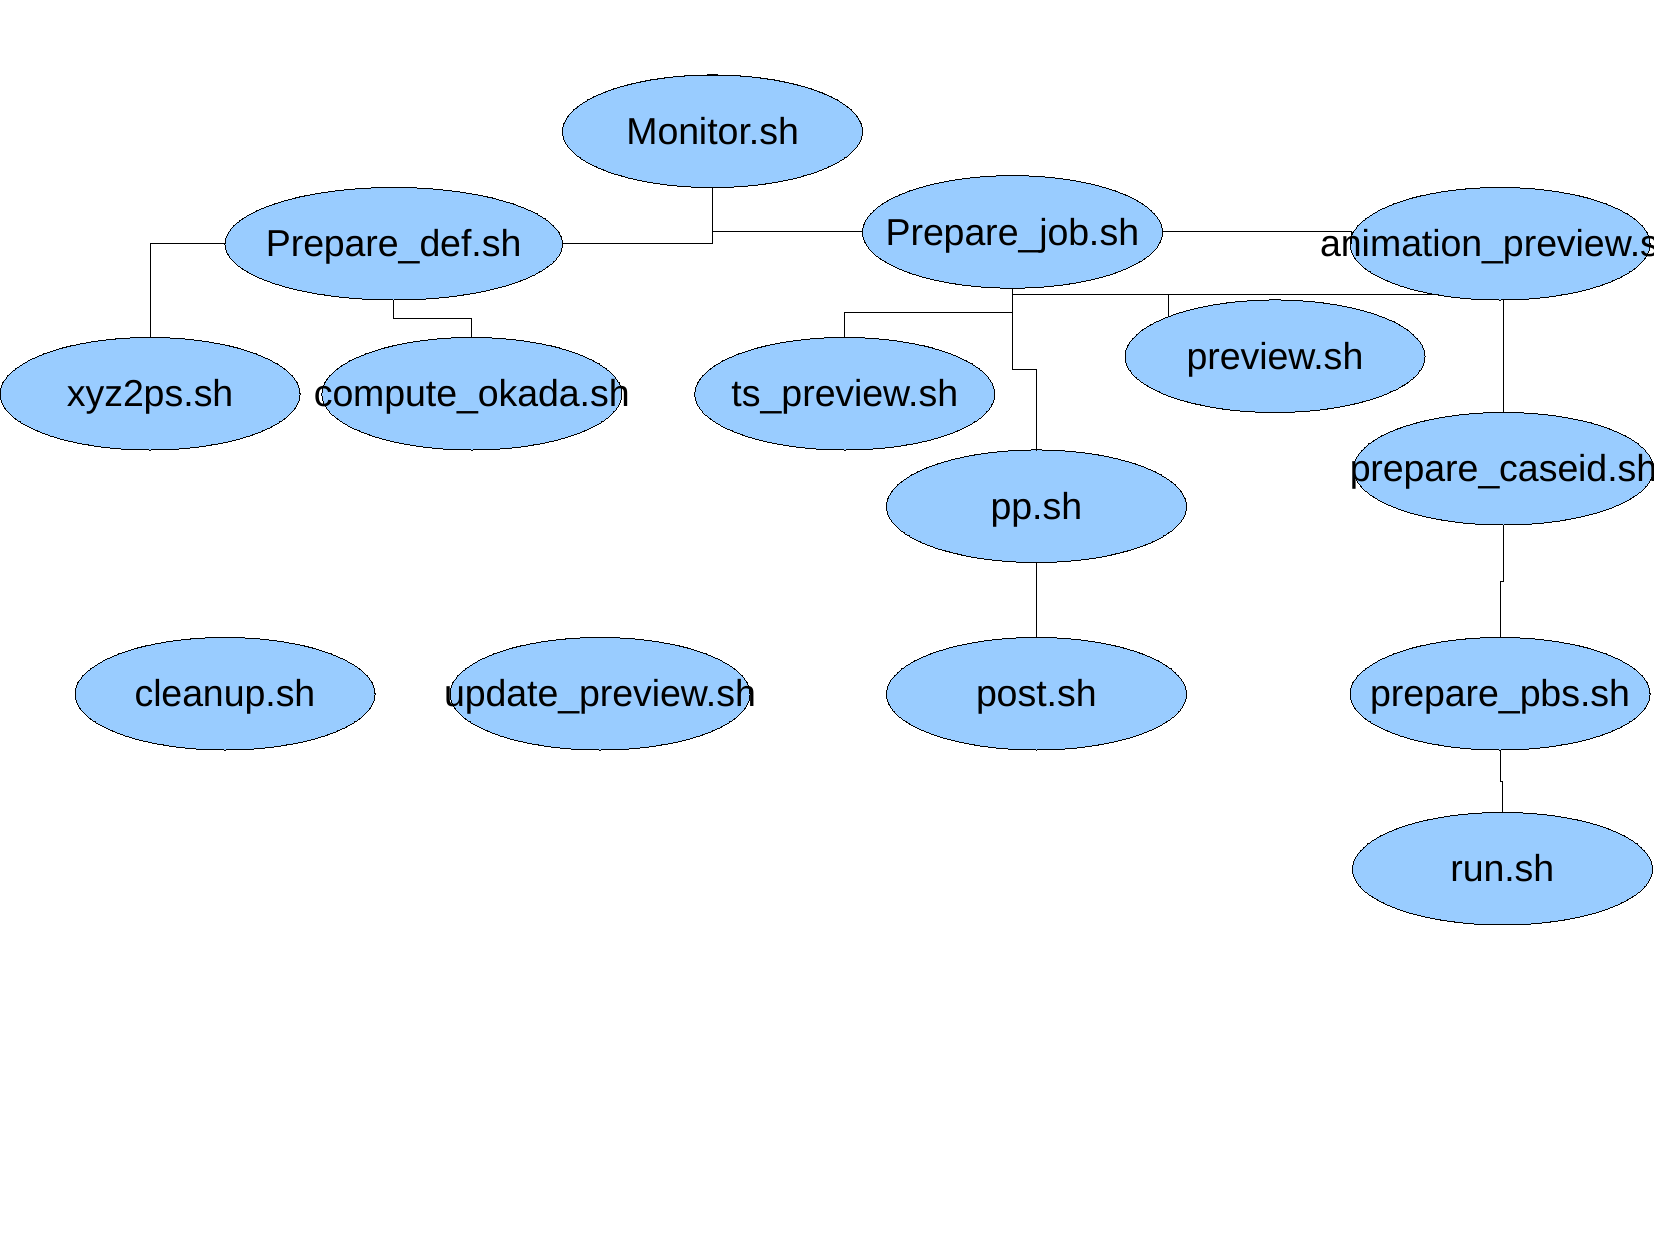

Monitor.sh
Monitor.sh
Prepare_job.sh
Prepare_def.sh
animation_preview.sh
preview.sh
xyz2ps.sh
compute_okada.sh
ts_preview.sh
prepare_caseid.sh
pp.sh
cleanup.sh
update_preview.sh
post.sh
prepare_pbs.sh
run.sh